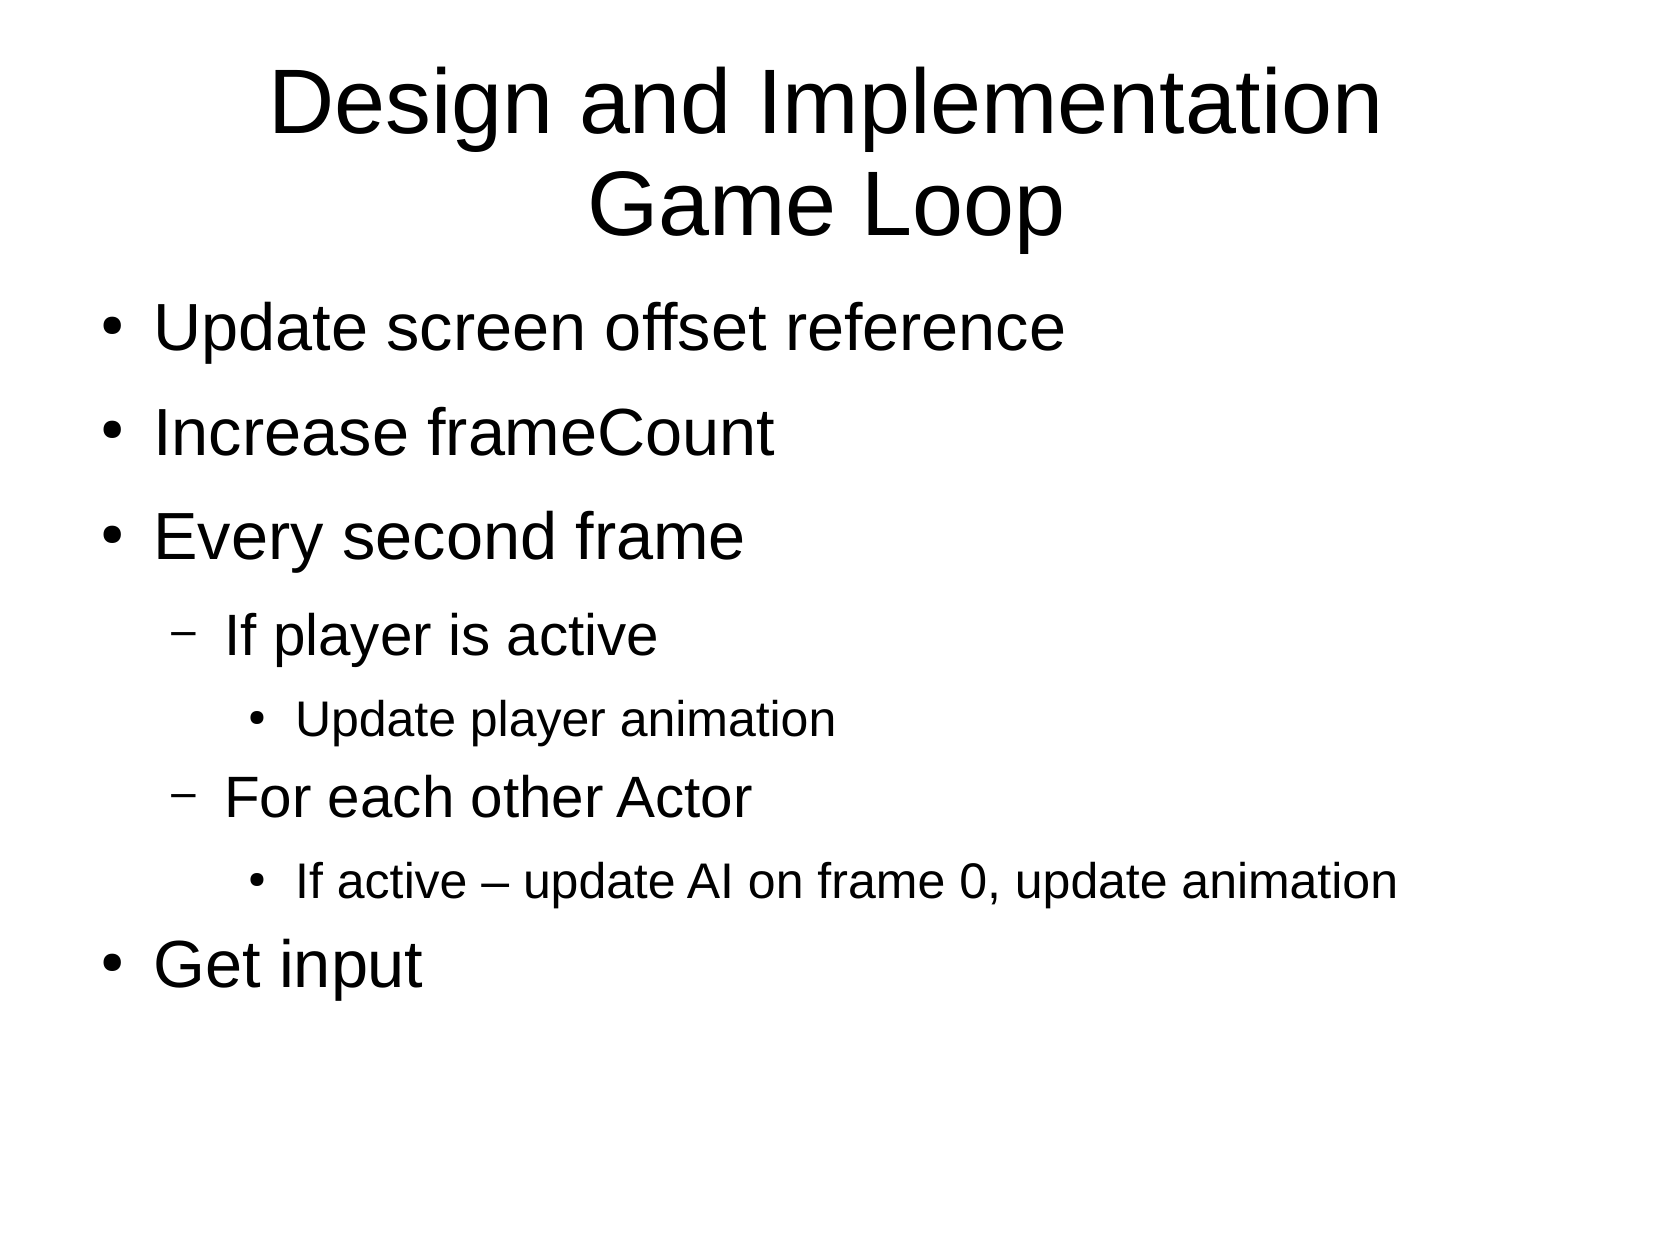

# Design and Implementation Game Loop
Update screen offset reference
Increase frameCount
Every second frame
If player is active
Update player animation
For each other Actor
If active – update AI on frame 0, update animation
Get input